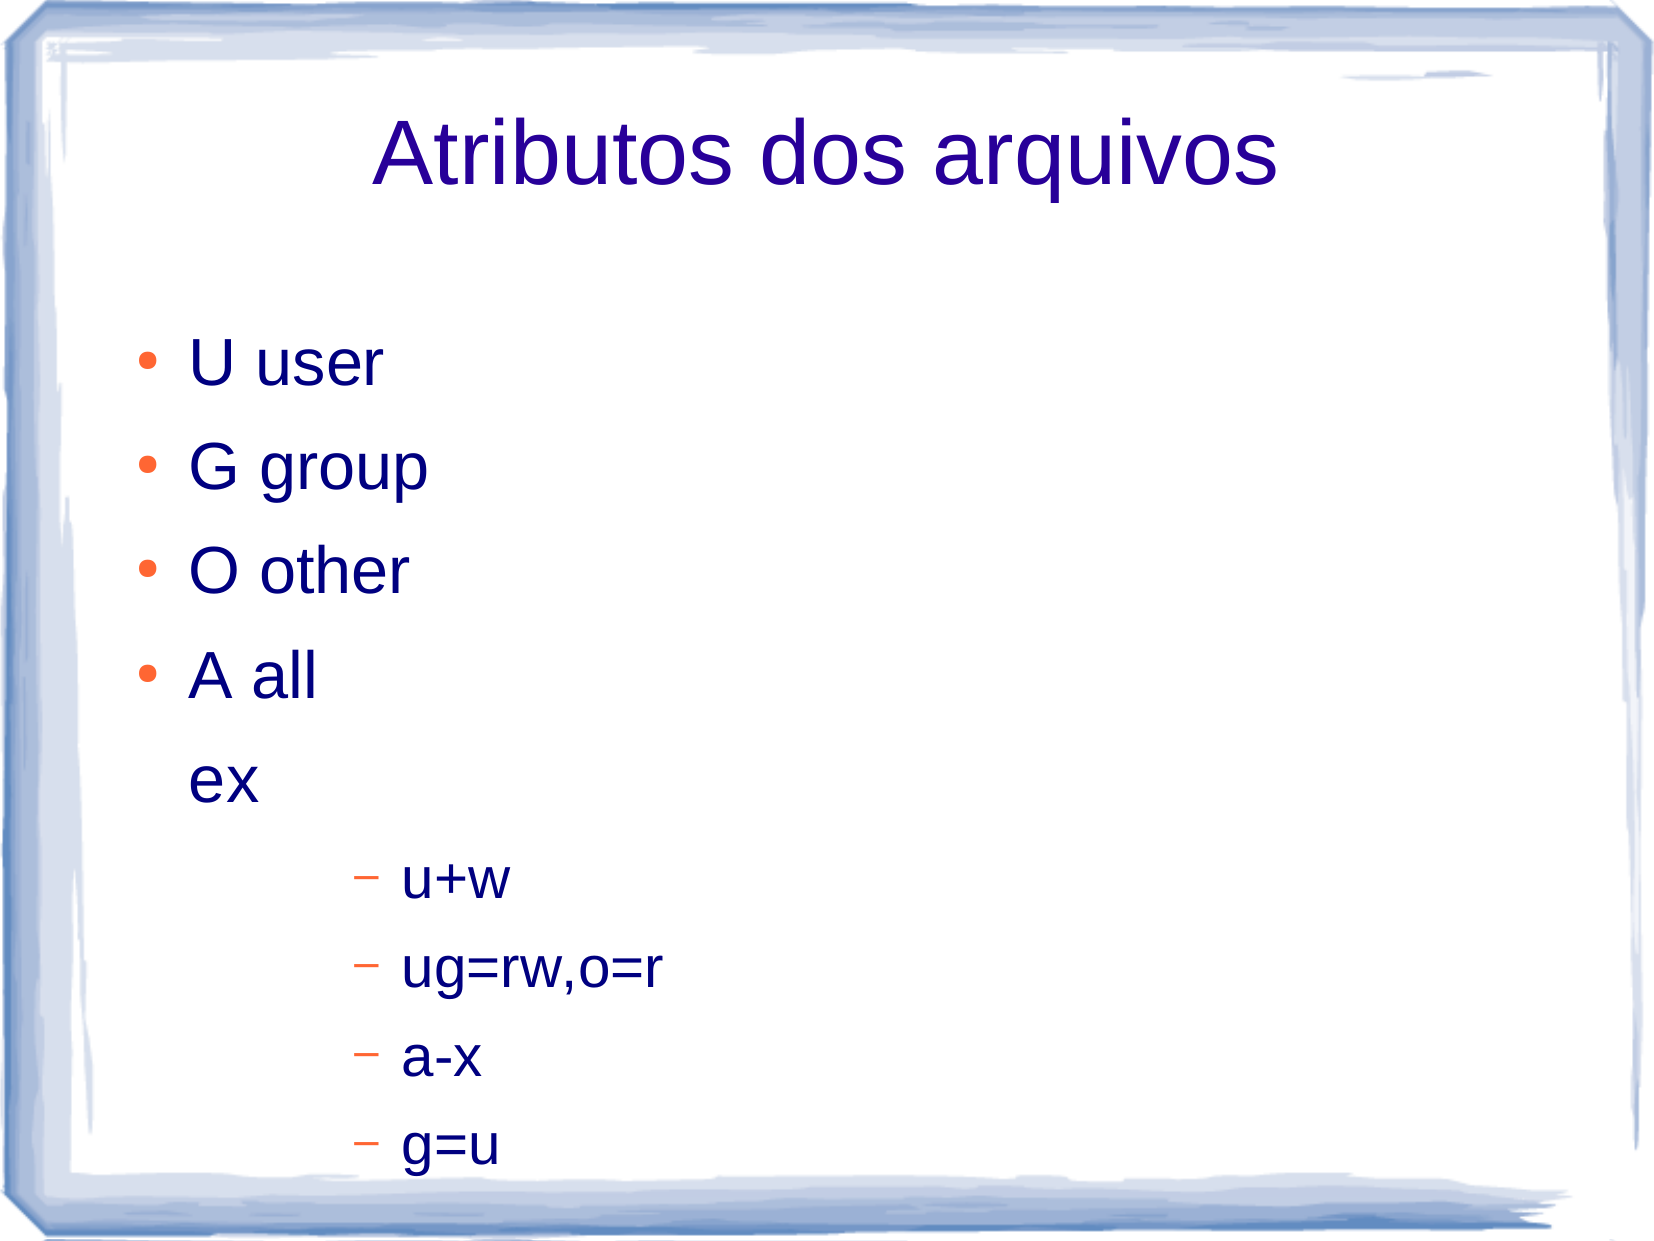

# Atributos dos arquivos
U user
G group
O other
A all
ex
u+w
ug=rw,o=r
a-x
g=u